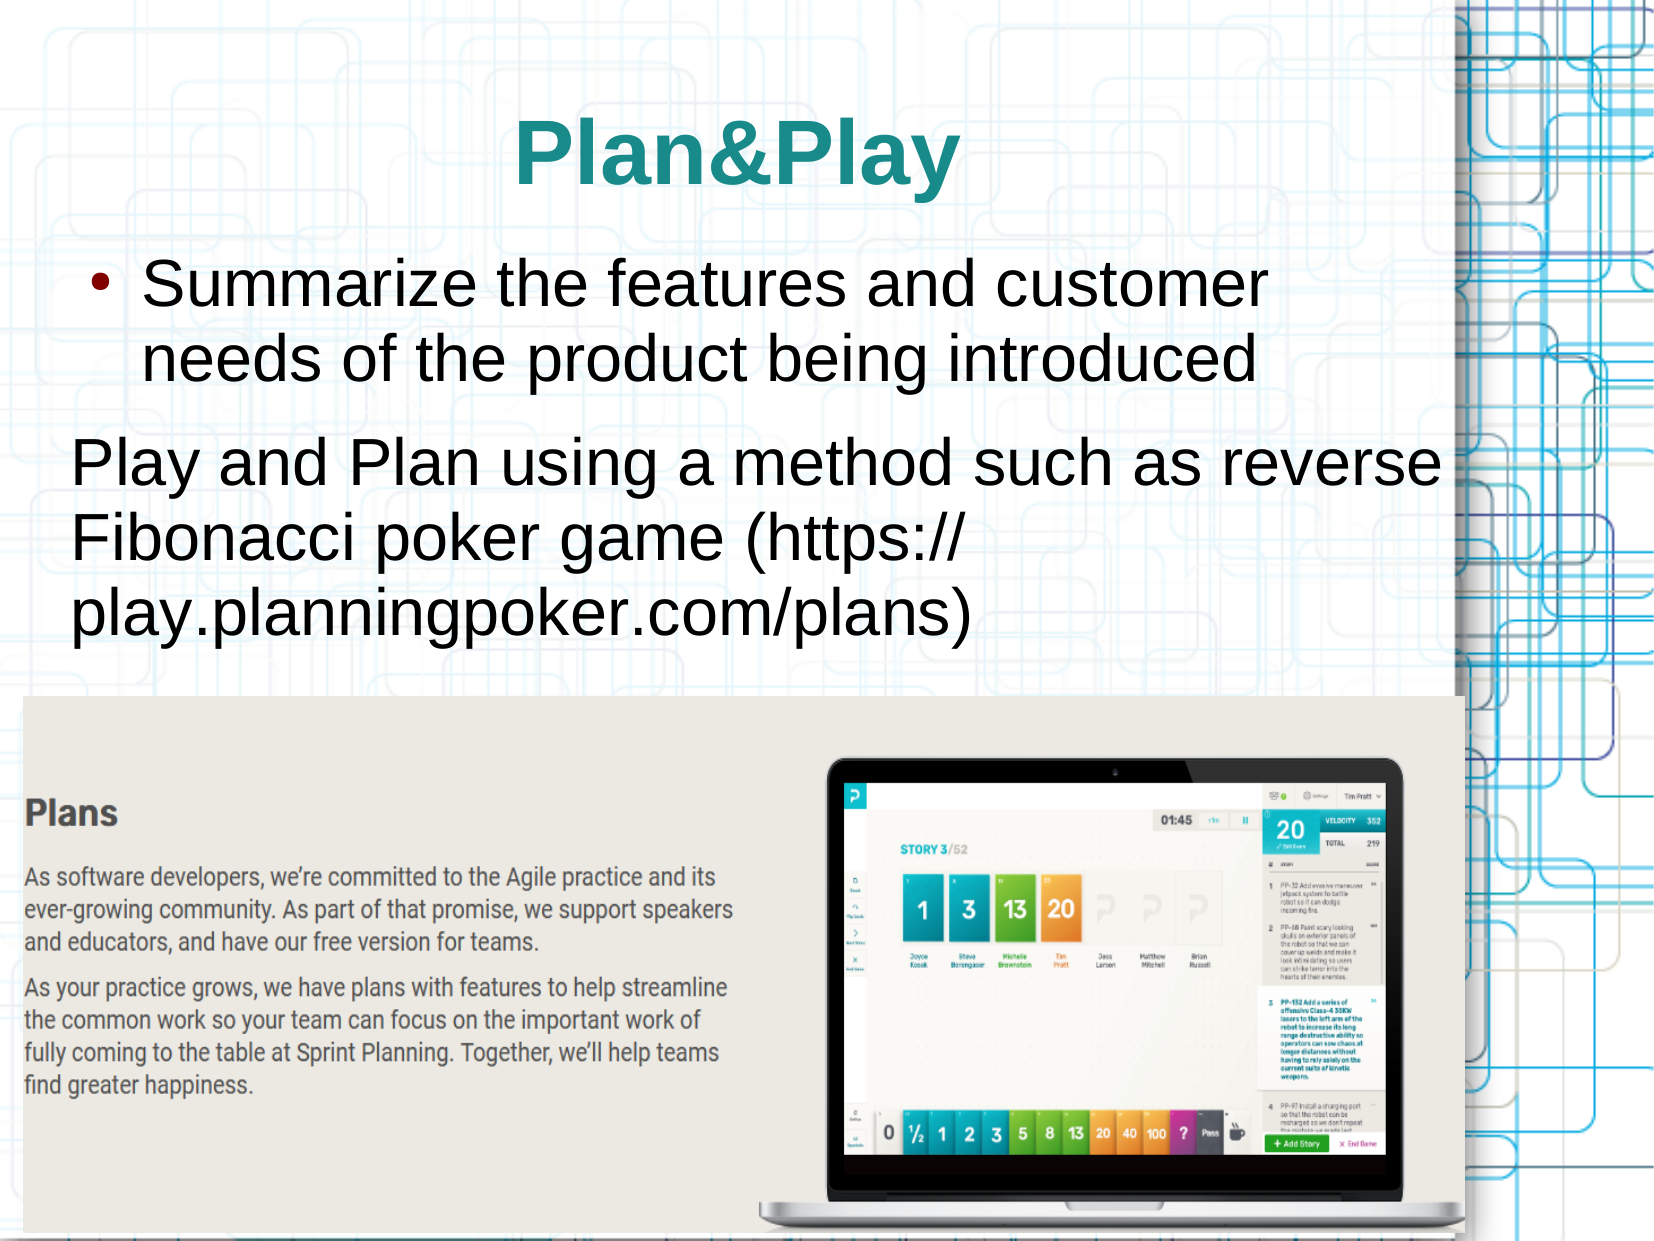

# Plan&Play
Summarize the features and customer needs of the product being introduced
Play and Plan using a method such as reverse
Fibonacci poker game (https://play.planningpoker.com/plans)